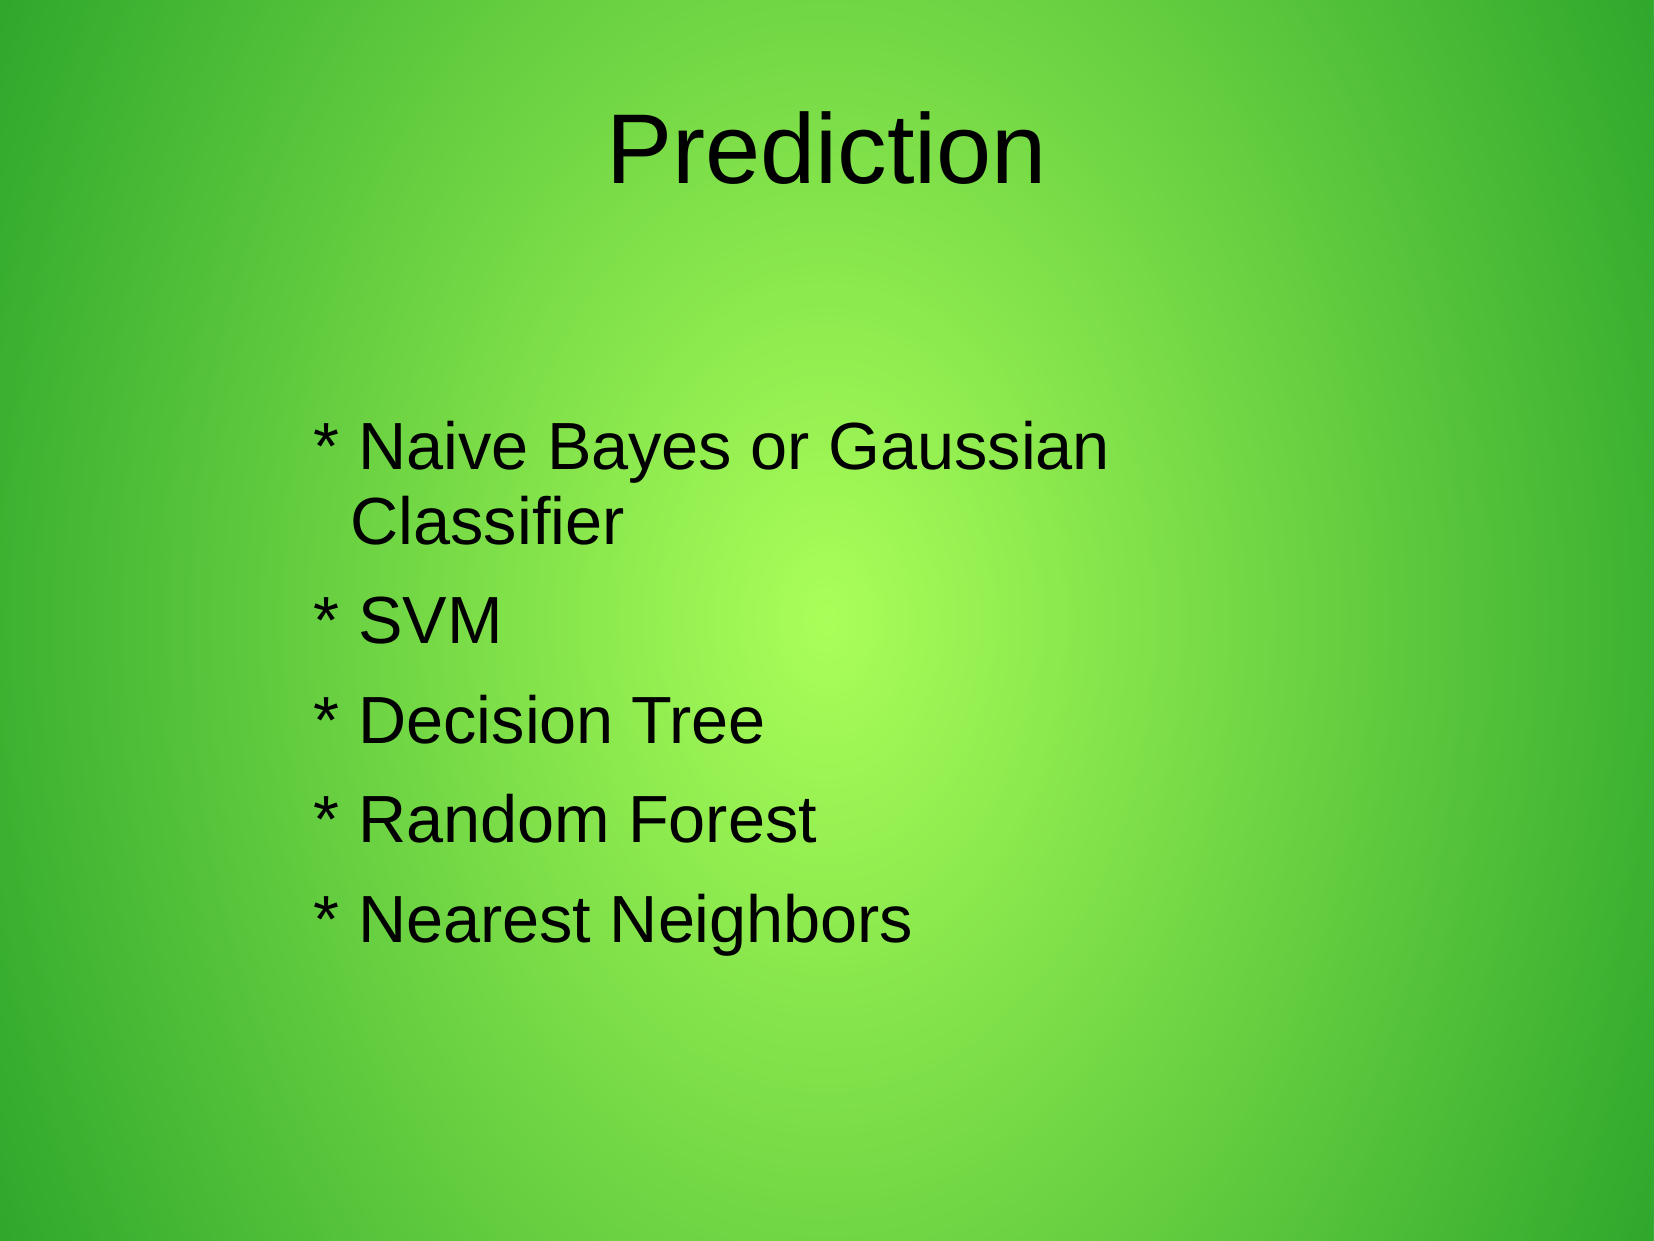

# Prediction
* Naive Bayes or Gaussian Classifier
* SVM
* Decision Tree
* Random Forest
* Nearest Neighbors